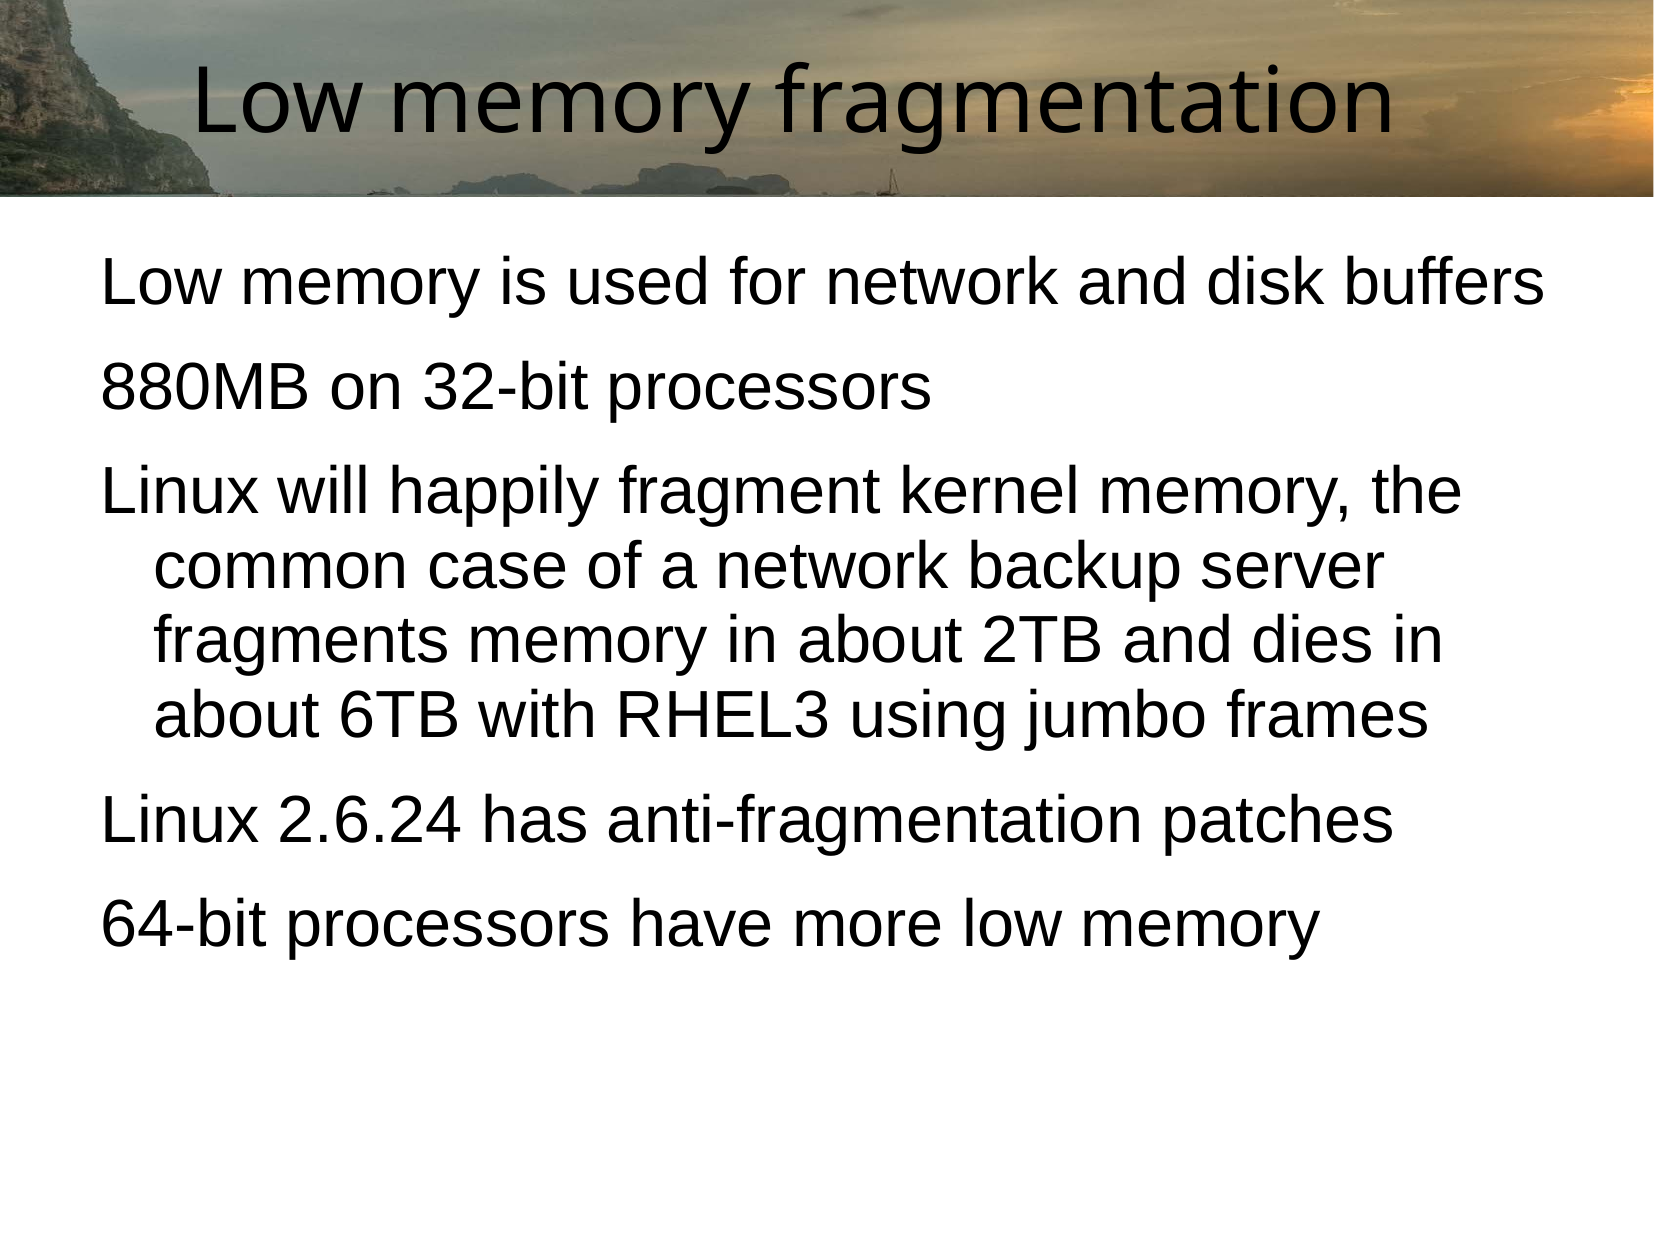

# Low memory fragmentation
Low memory is used for network and disk buffers
880MB on 32-bit processors
Linux will happily fragment kernel memory, the common case of a network backup server fragments memory in about 2TB and dies in about 6TB with RHEL3 using jumbo frames
Linux 2.6.24 has anti-fragmentation patches
64-bit processors have more low memory